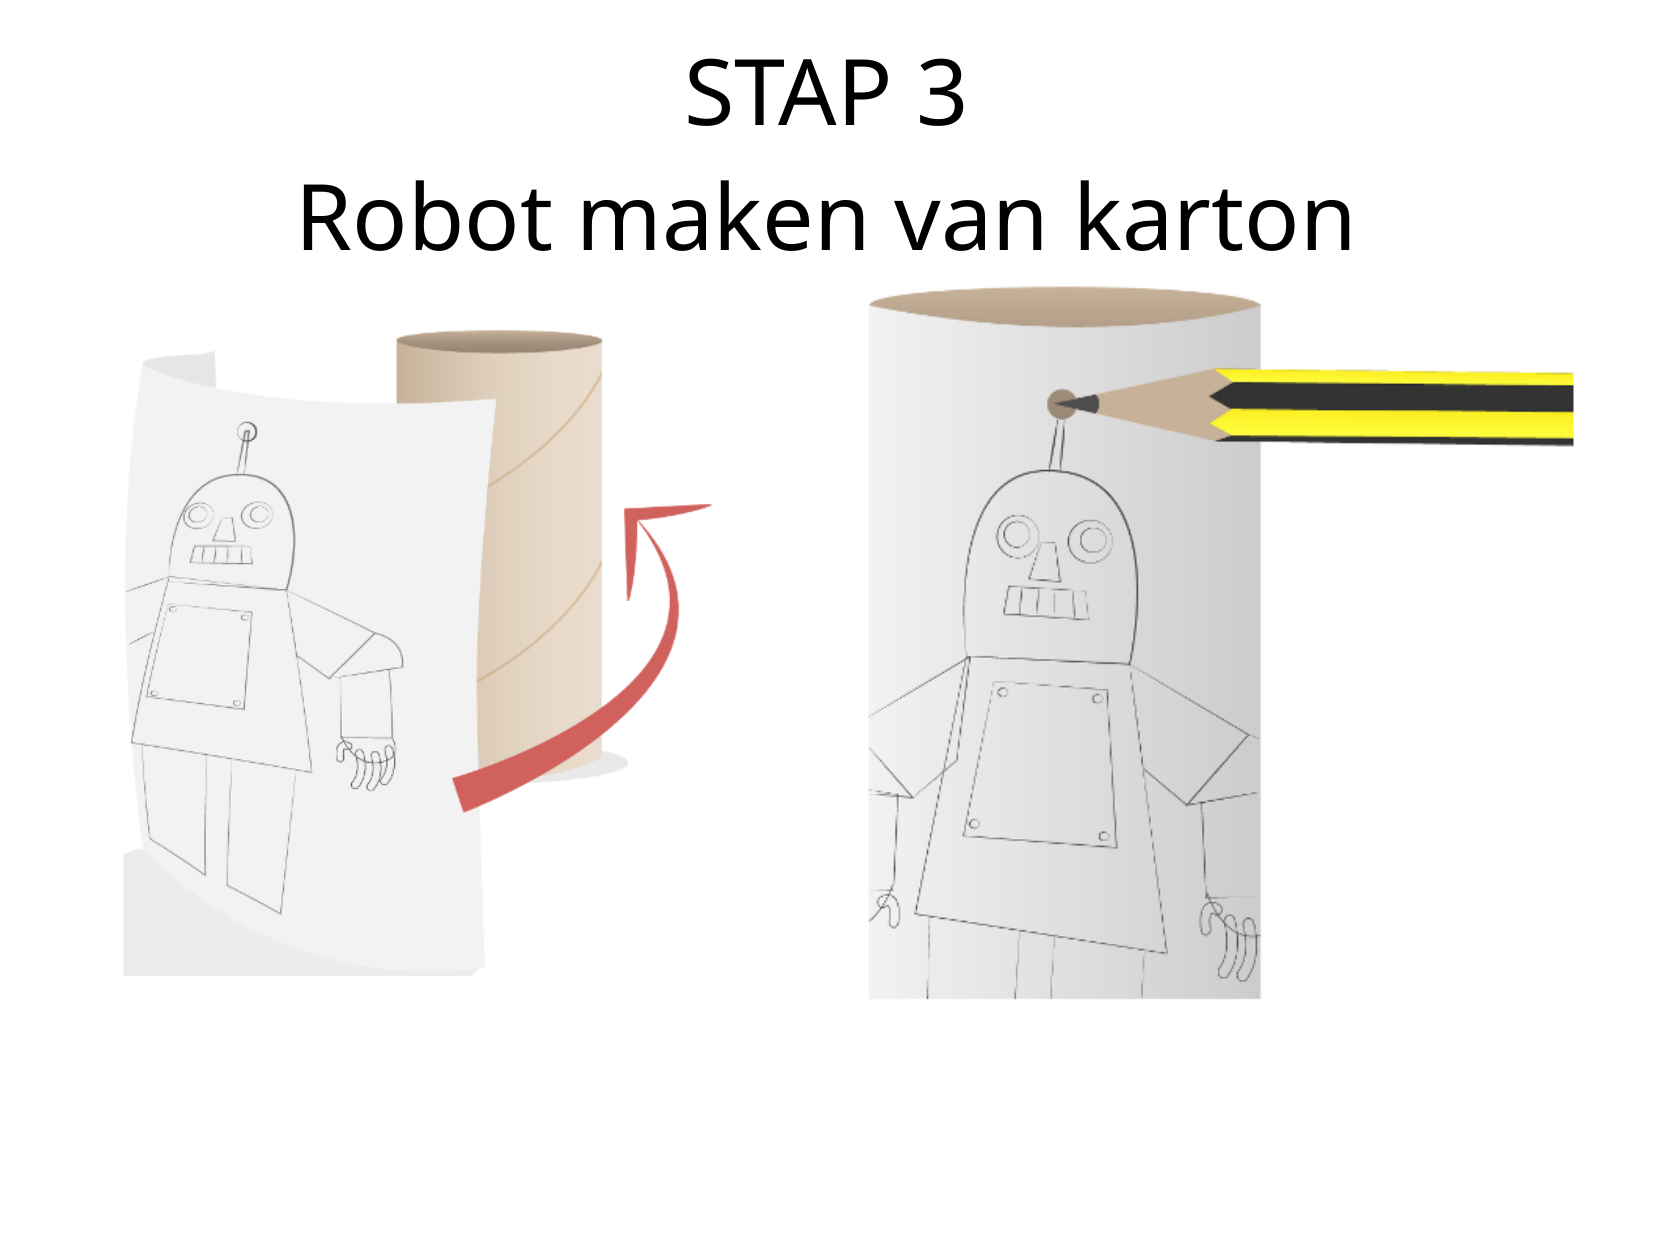

# STAP 3 Robot maken van karton